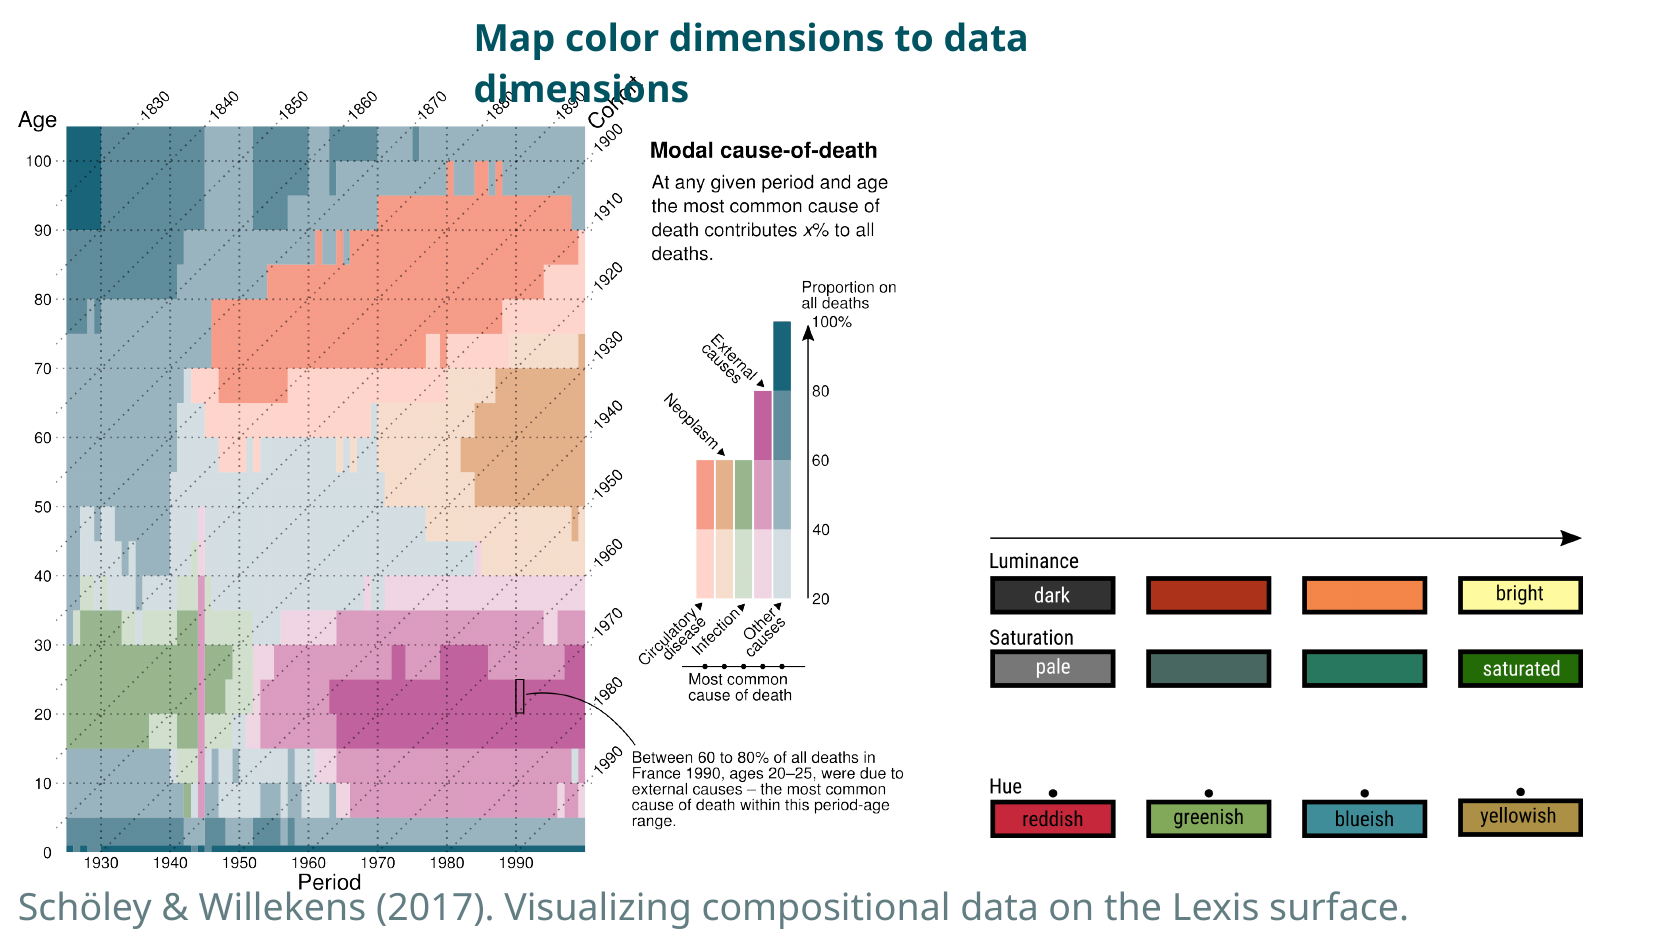

Map color dimensions to data dimensions
Schöley & Willekens (2017). Visualizing compositional data on the Lexis surface.